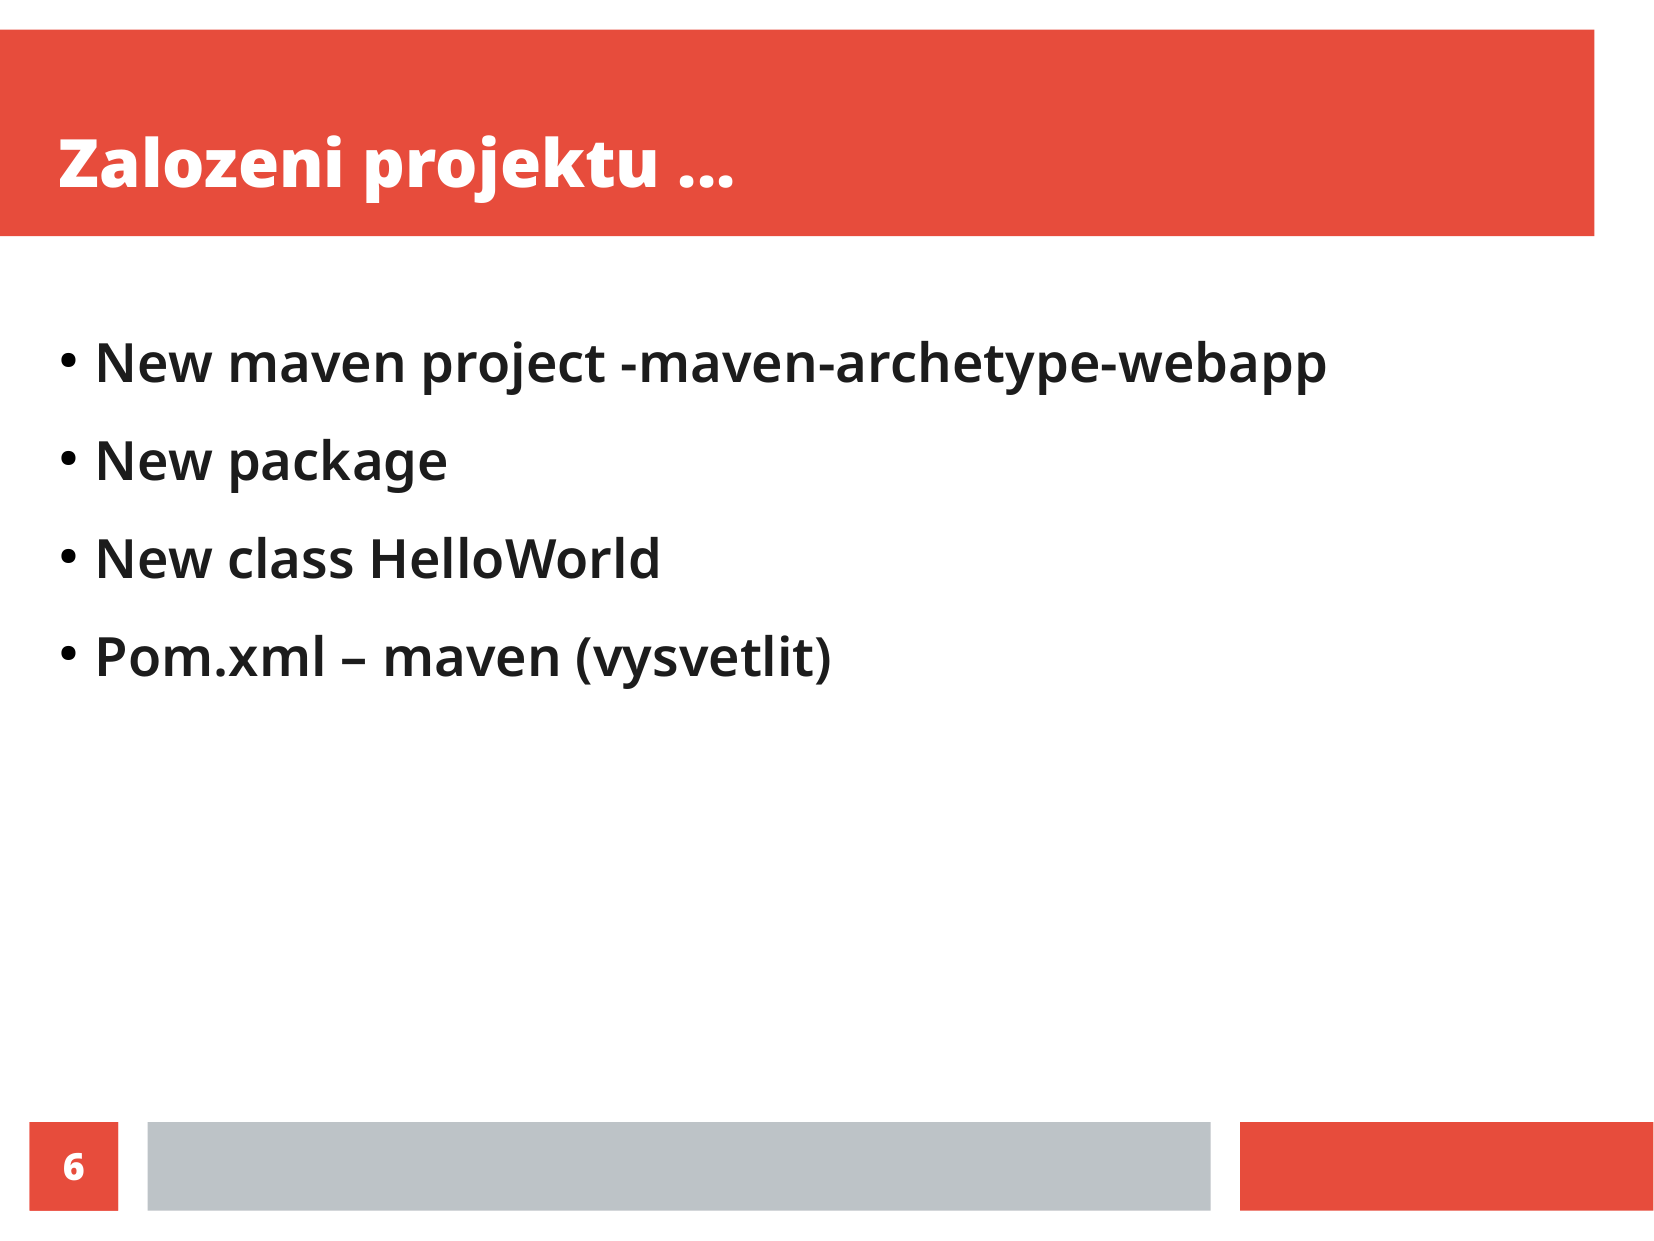

# Zalozeni projektu ...
New maven project -maven-archetype-webapp
New package
New class HelloWorld
Pom.xml – maven (vysvetlit)
6